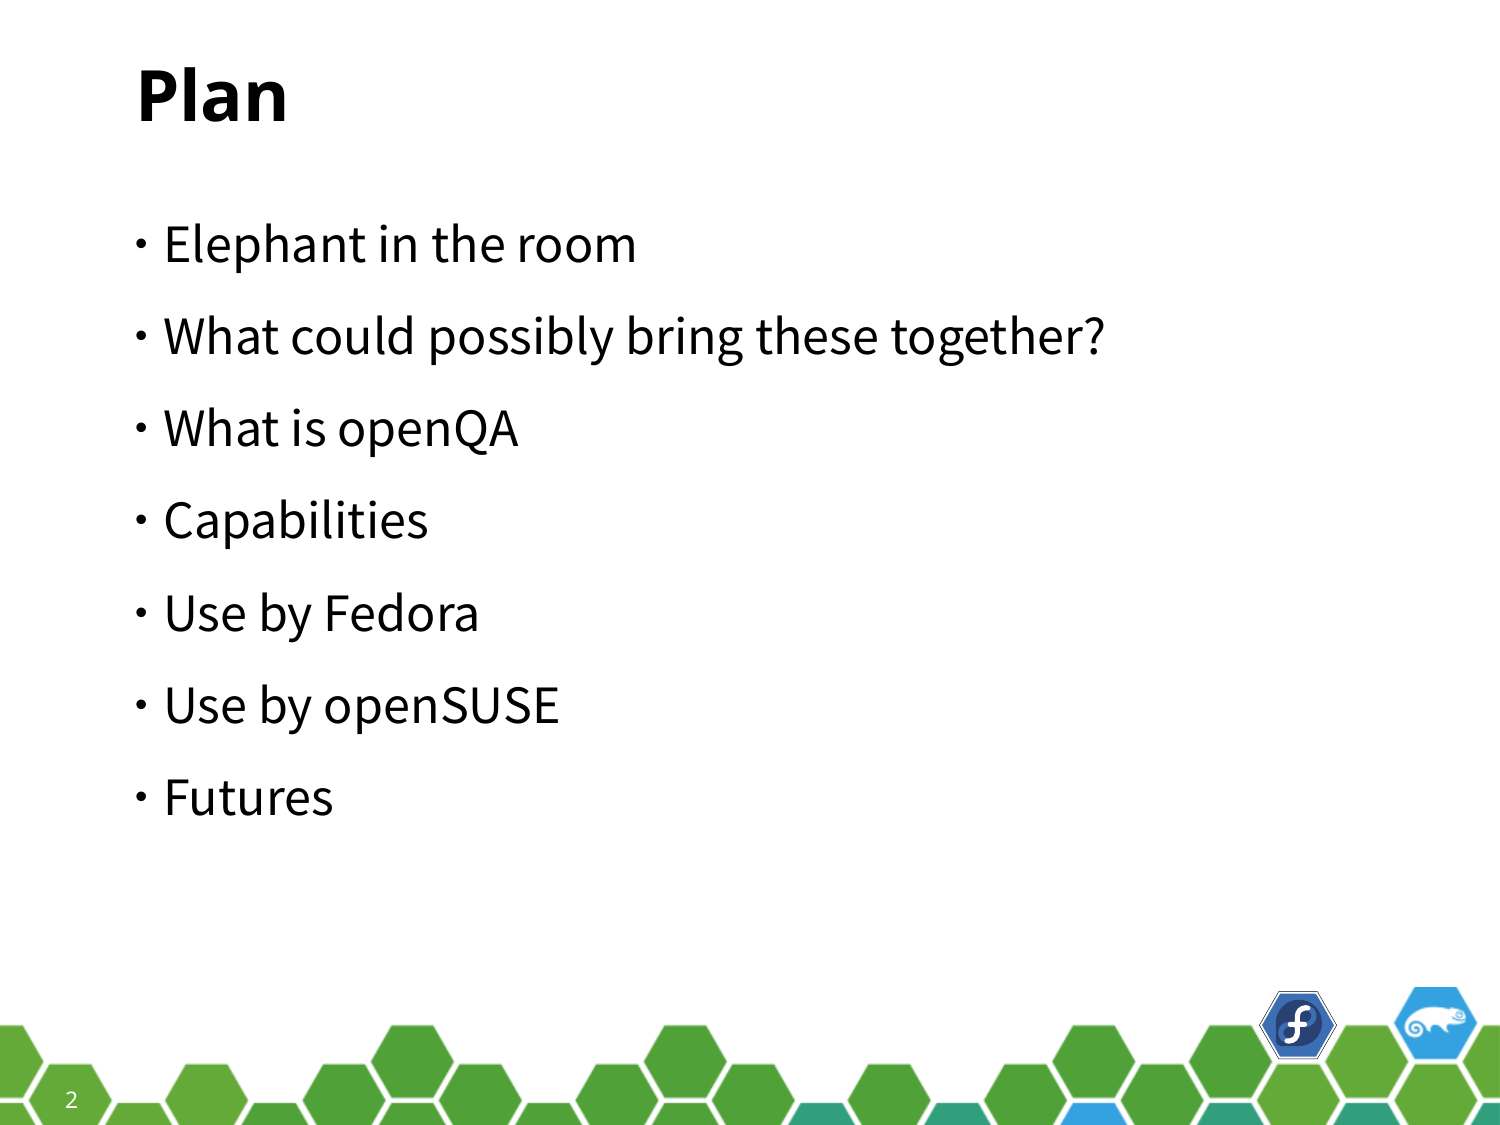

# Plan
Elephant in the room
What could possibly bring these together?
What is openQA
Capabilities
Use by Fedora
Use by openSUSE
Futures